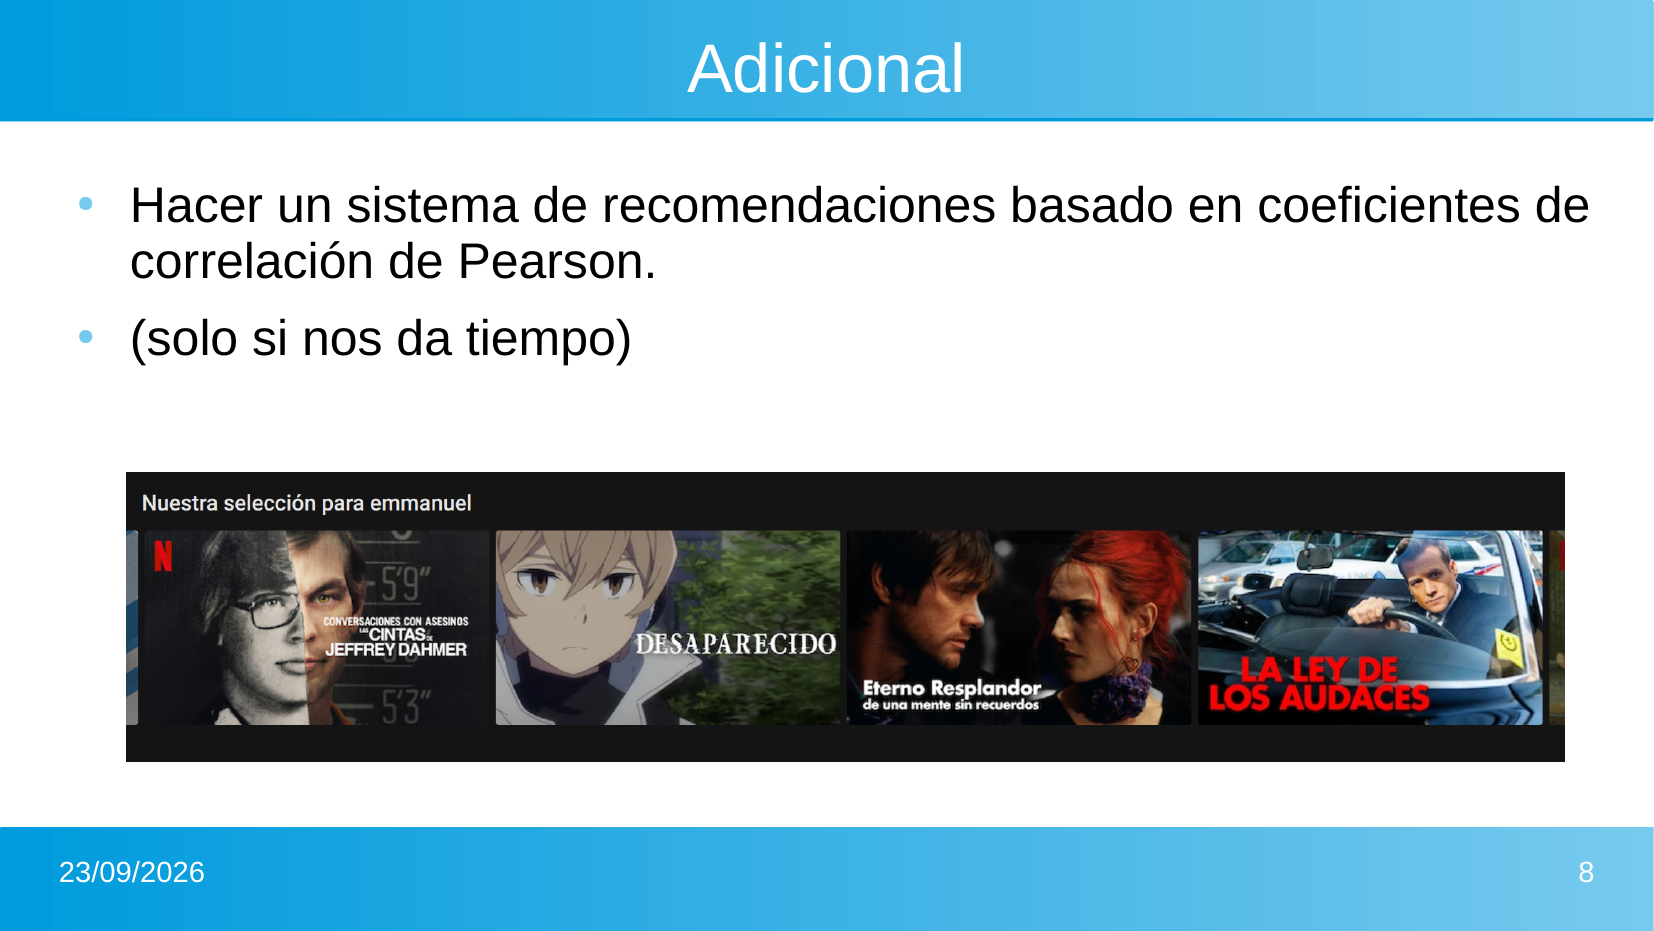

# Adicional
Hacer un sistema de recomendaciones basado en coeficientes de correlación de Pearson.
(solo si nos da tiempo)
8